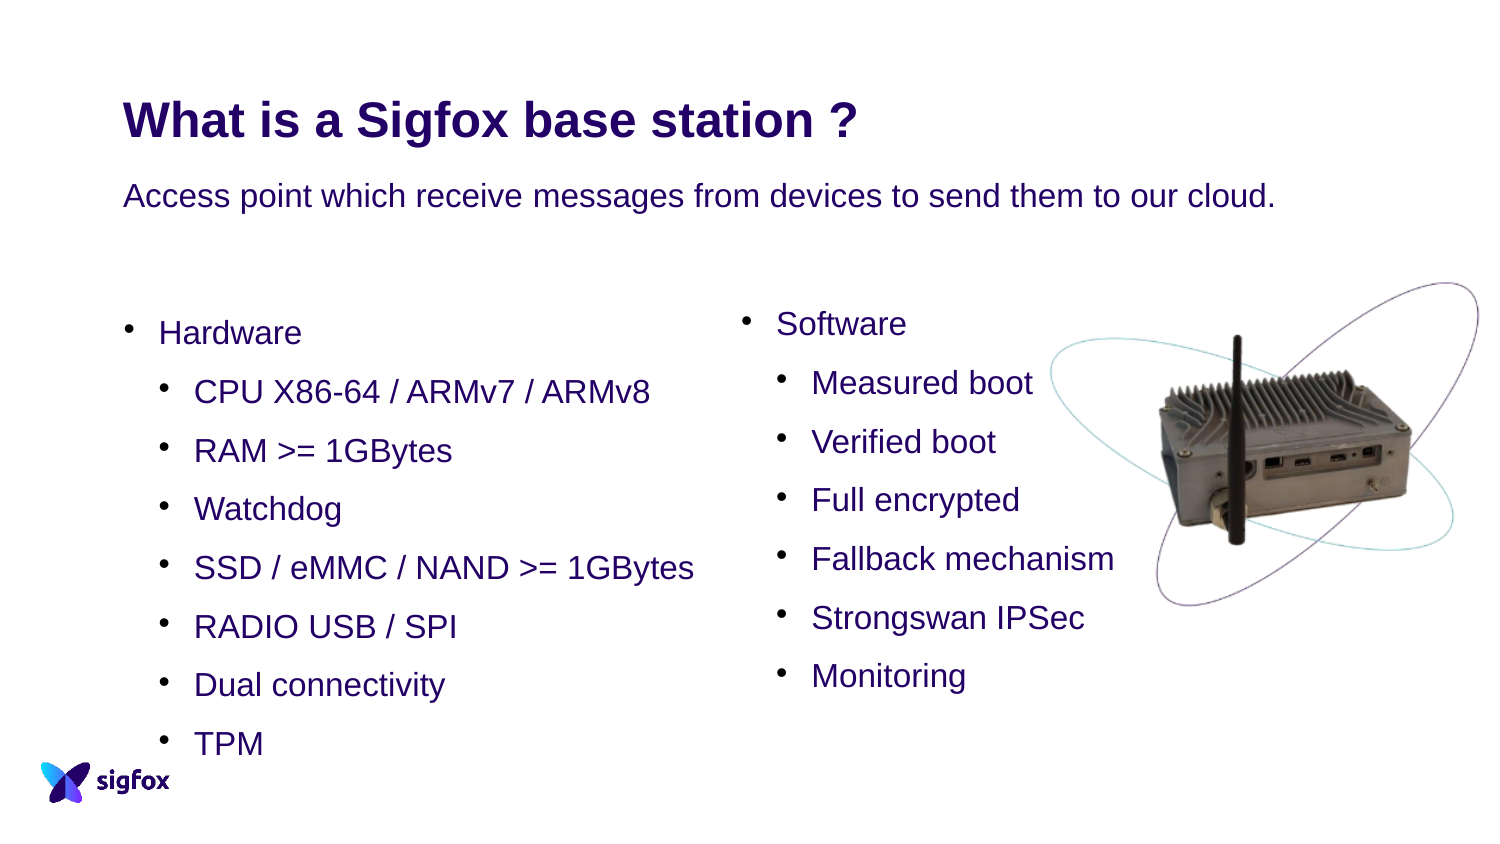

What is a Sigfox base station ?
Access point which receive messages from devices to send them to our cloud.
Software
Measured boot
Verified boot
Full encrypted
Fallback mechanism
Strongswan IPSec
Monitoring
Hardware
CPU X86-64 / ARMv7 / ARMv8
RAM >= 1GBytes
Watchdog
SSD / eMMC / NAND >= 1GBytes
RADIO USB / SPI
Dual connectivity
TPM